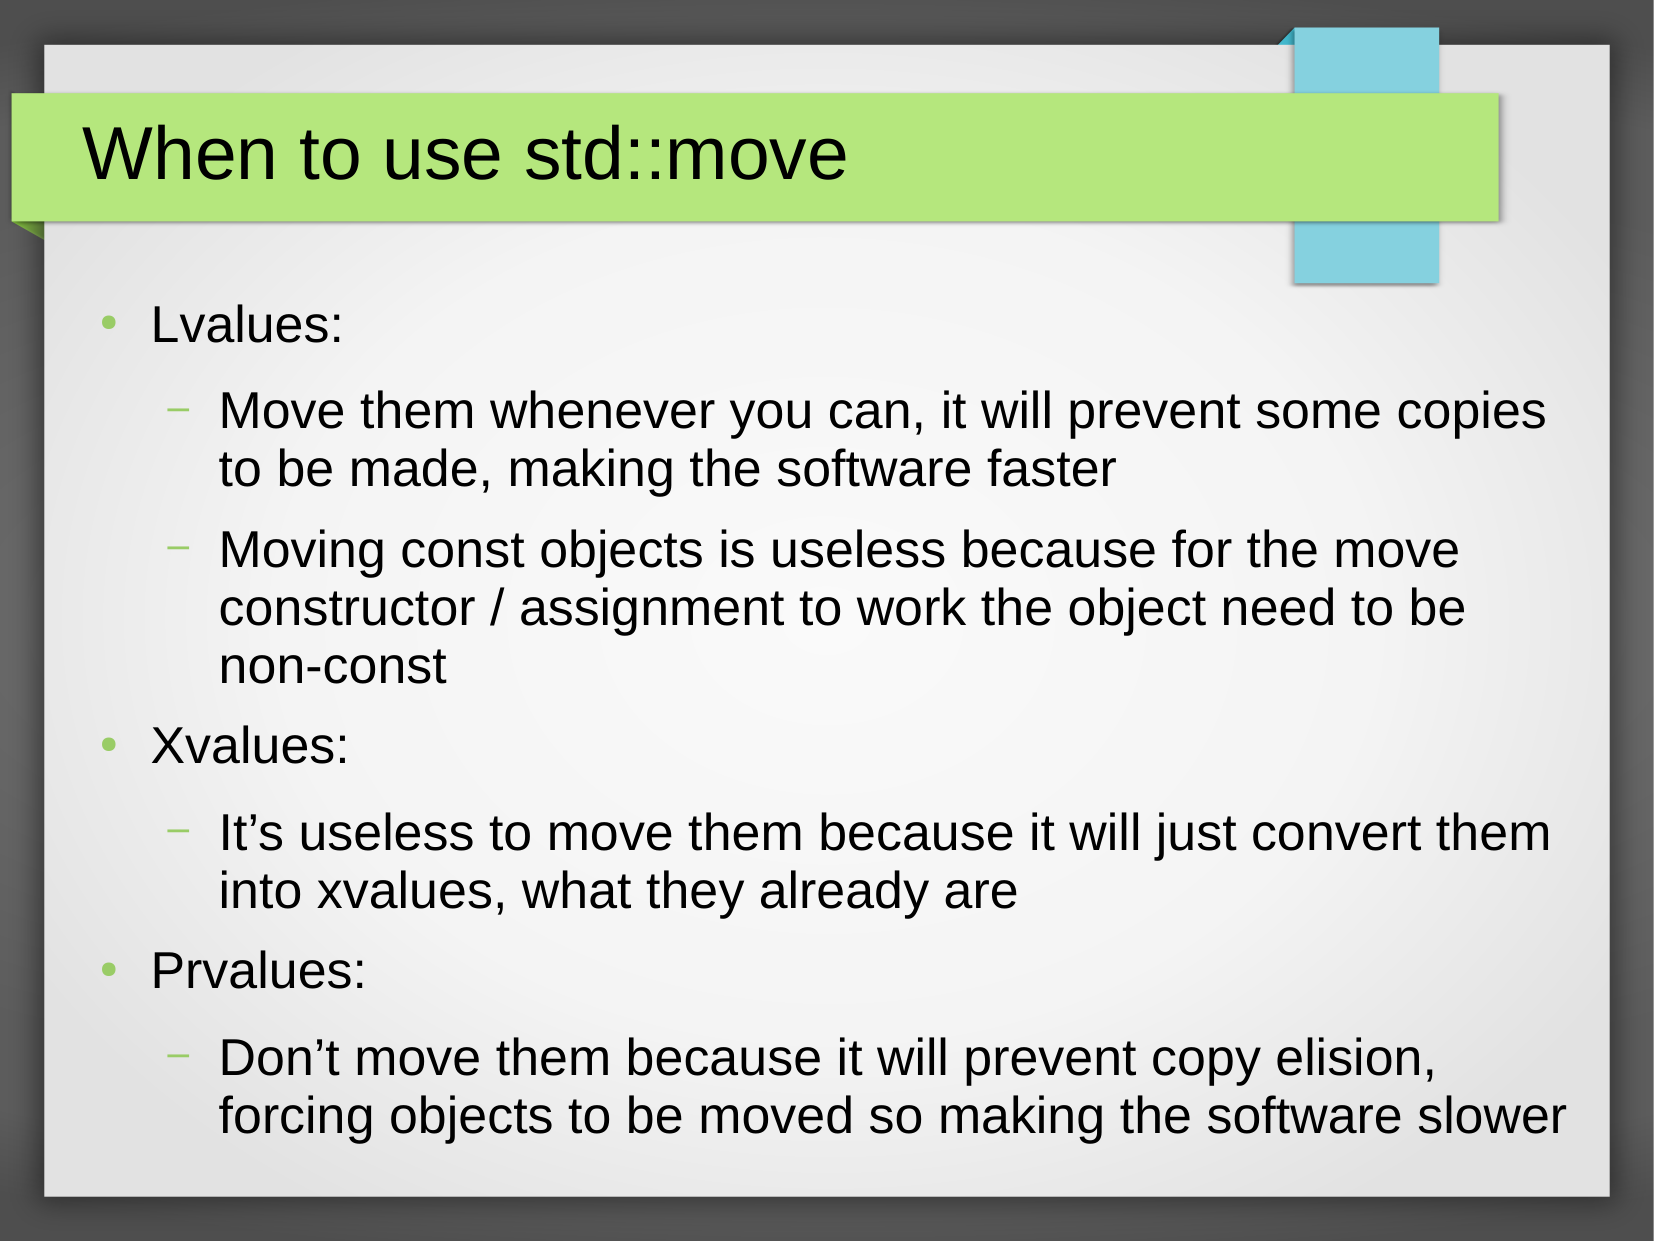

# When to use std::move
Lvalues:
Move them whenever you can, it will prevent some copies to be made, making the software faster
Moving const objects is useless because for the move constructor / assignment to work the object need to be non-const
Xvalues:
It’s useless to move them because it will just convert them into xvalues, what they already are
Prvalues:
Don’t move them because it will prevent copy elision, forcing objects to be moved so making the software slower